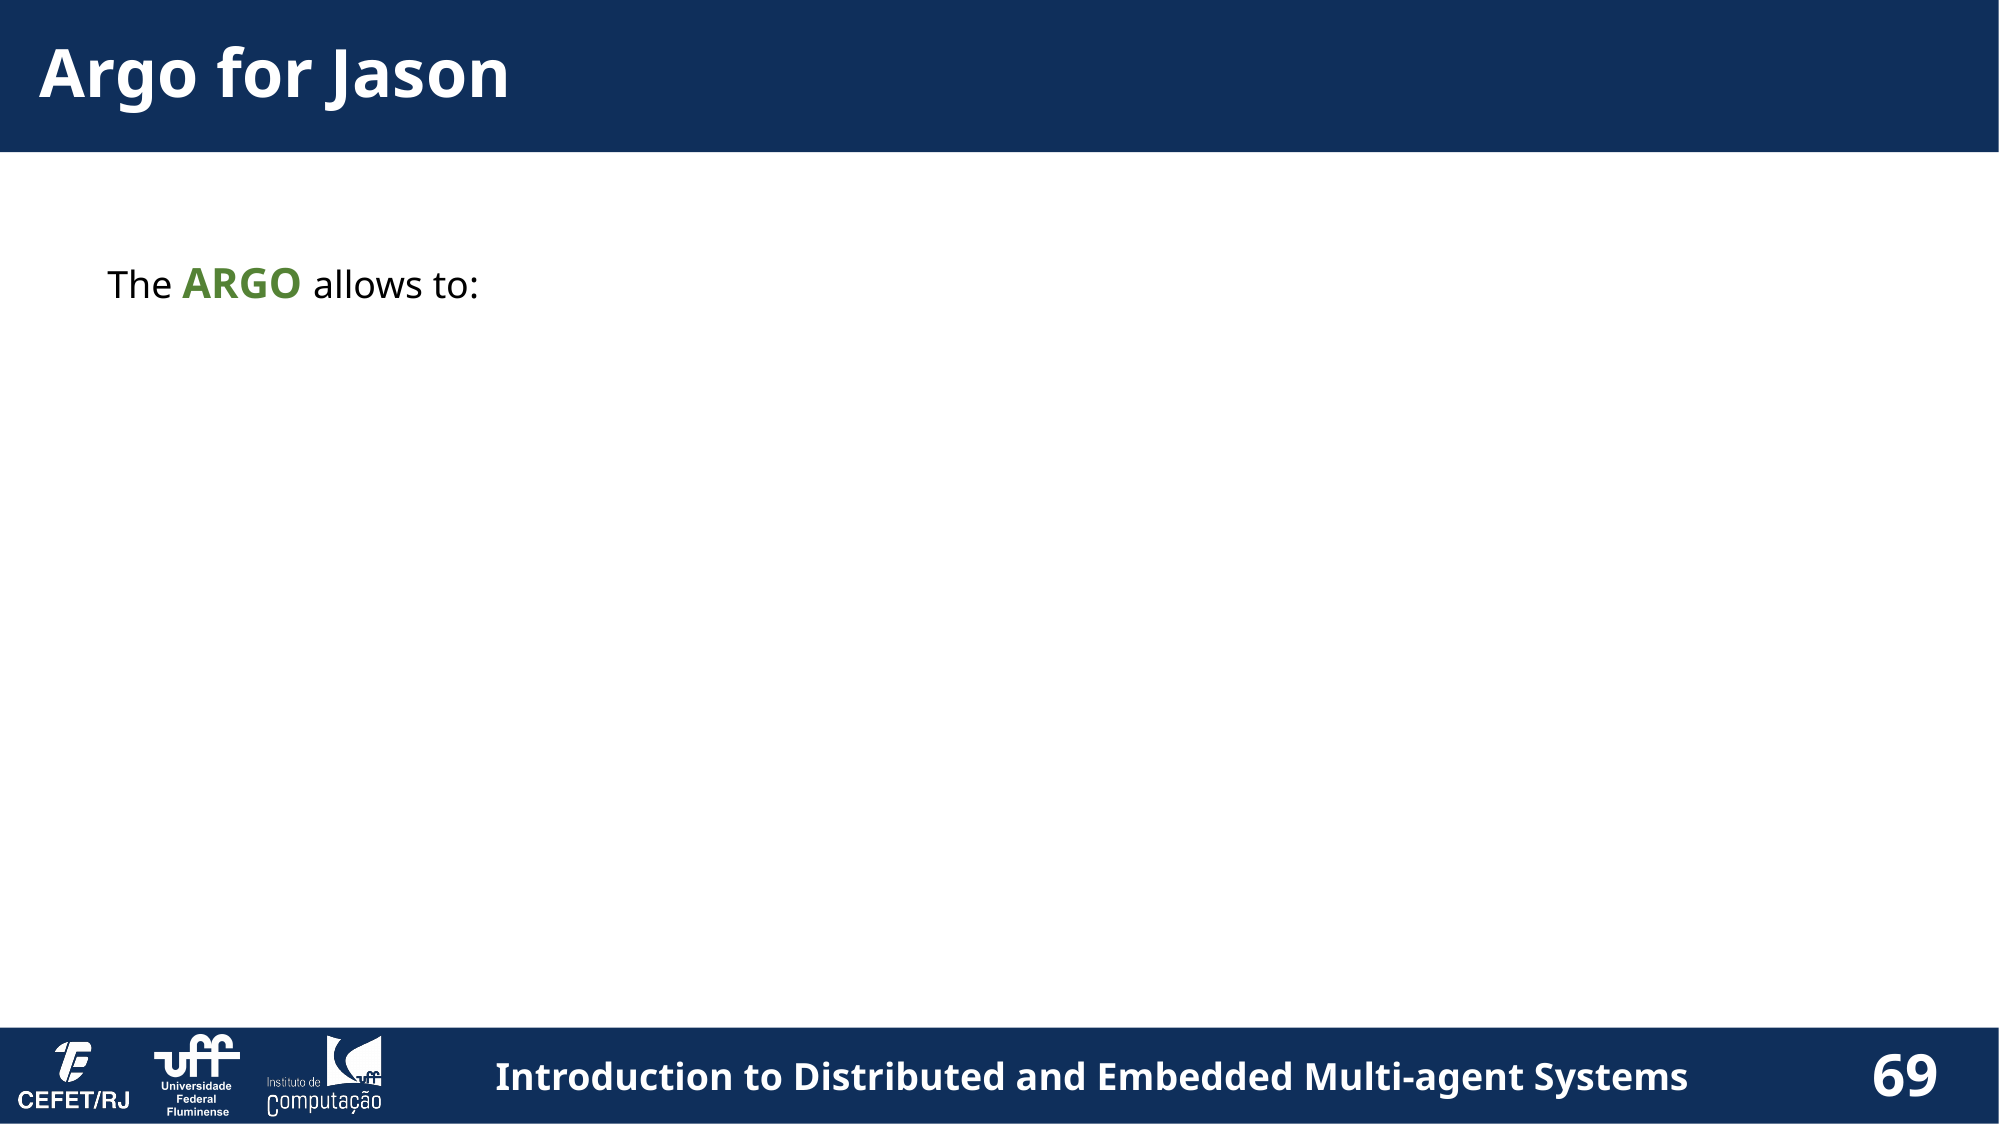

Argo for Jason
The ARGO allows to: